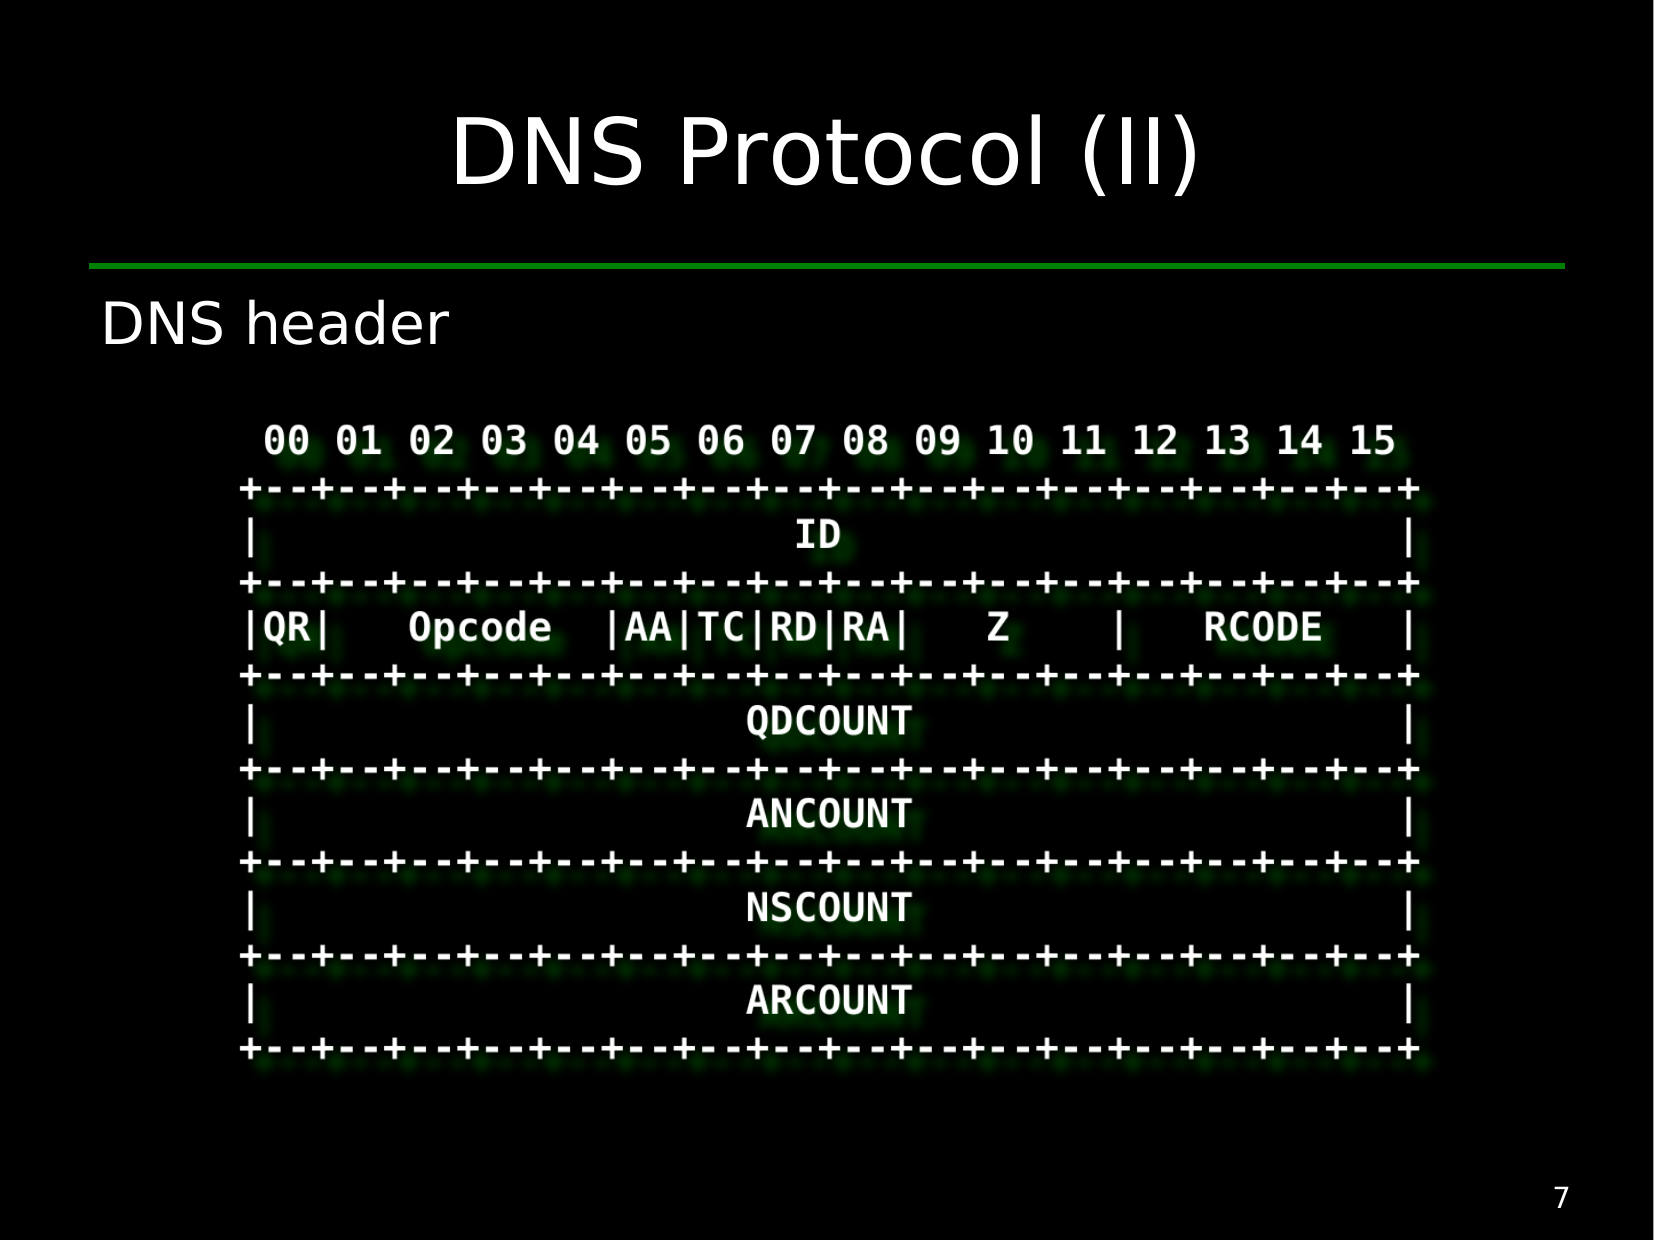

# DNS Protocol (II)
DNS header
7